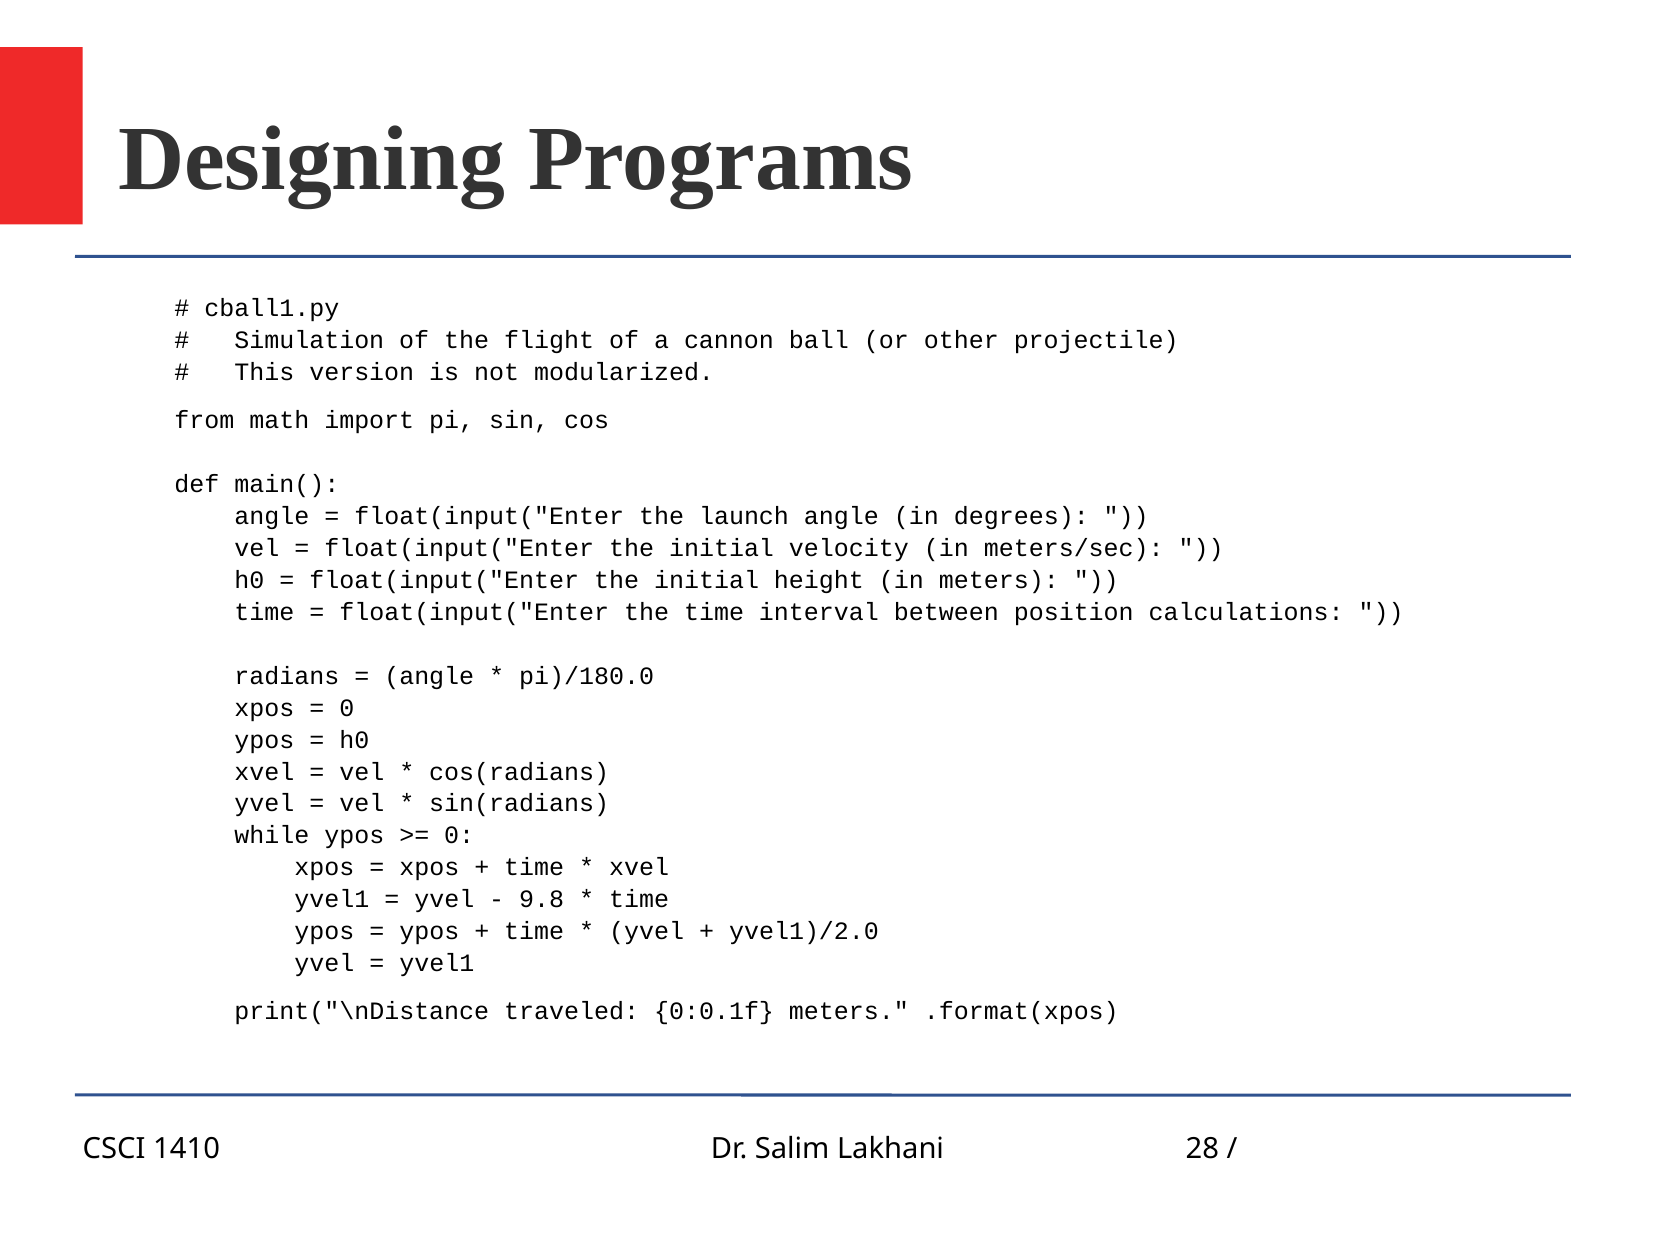

# Designing Programs
# cball1.py
# Simulation of the flight of a cannon ball (or other projectile)
# This version is not modularized.
from math import pi, sin, cos
def main():
 angle = float(input("Enter the launch angle (in degrees): "))
 vel = float(input("Enter the initial velocity (in meters/sec): "))
 h0 = float(input("Enter the initial height (in meters): "))
 time = float(input("Enter the time interval between position calculations: "))
 radians = (angle * pi)/180.0
 xpos = 0
 ypos = h0
 xvel = vel * cos(radians)
 yvel = vel * sin(radians)
 while ypos >= 0:
 xpos = xpos + time * xvel
 yvel1 = yvel - 9.8 * time
 ypos = ypos + time * (yvel + yvel1)/2.0
 yvel = yvel1
 print("\nDistance traveled: {0:0.1f} meters." .format(xpos)
CSCI 1410
Dr. Salim Lakhani